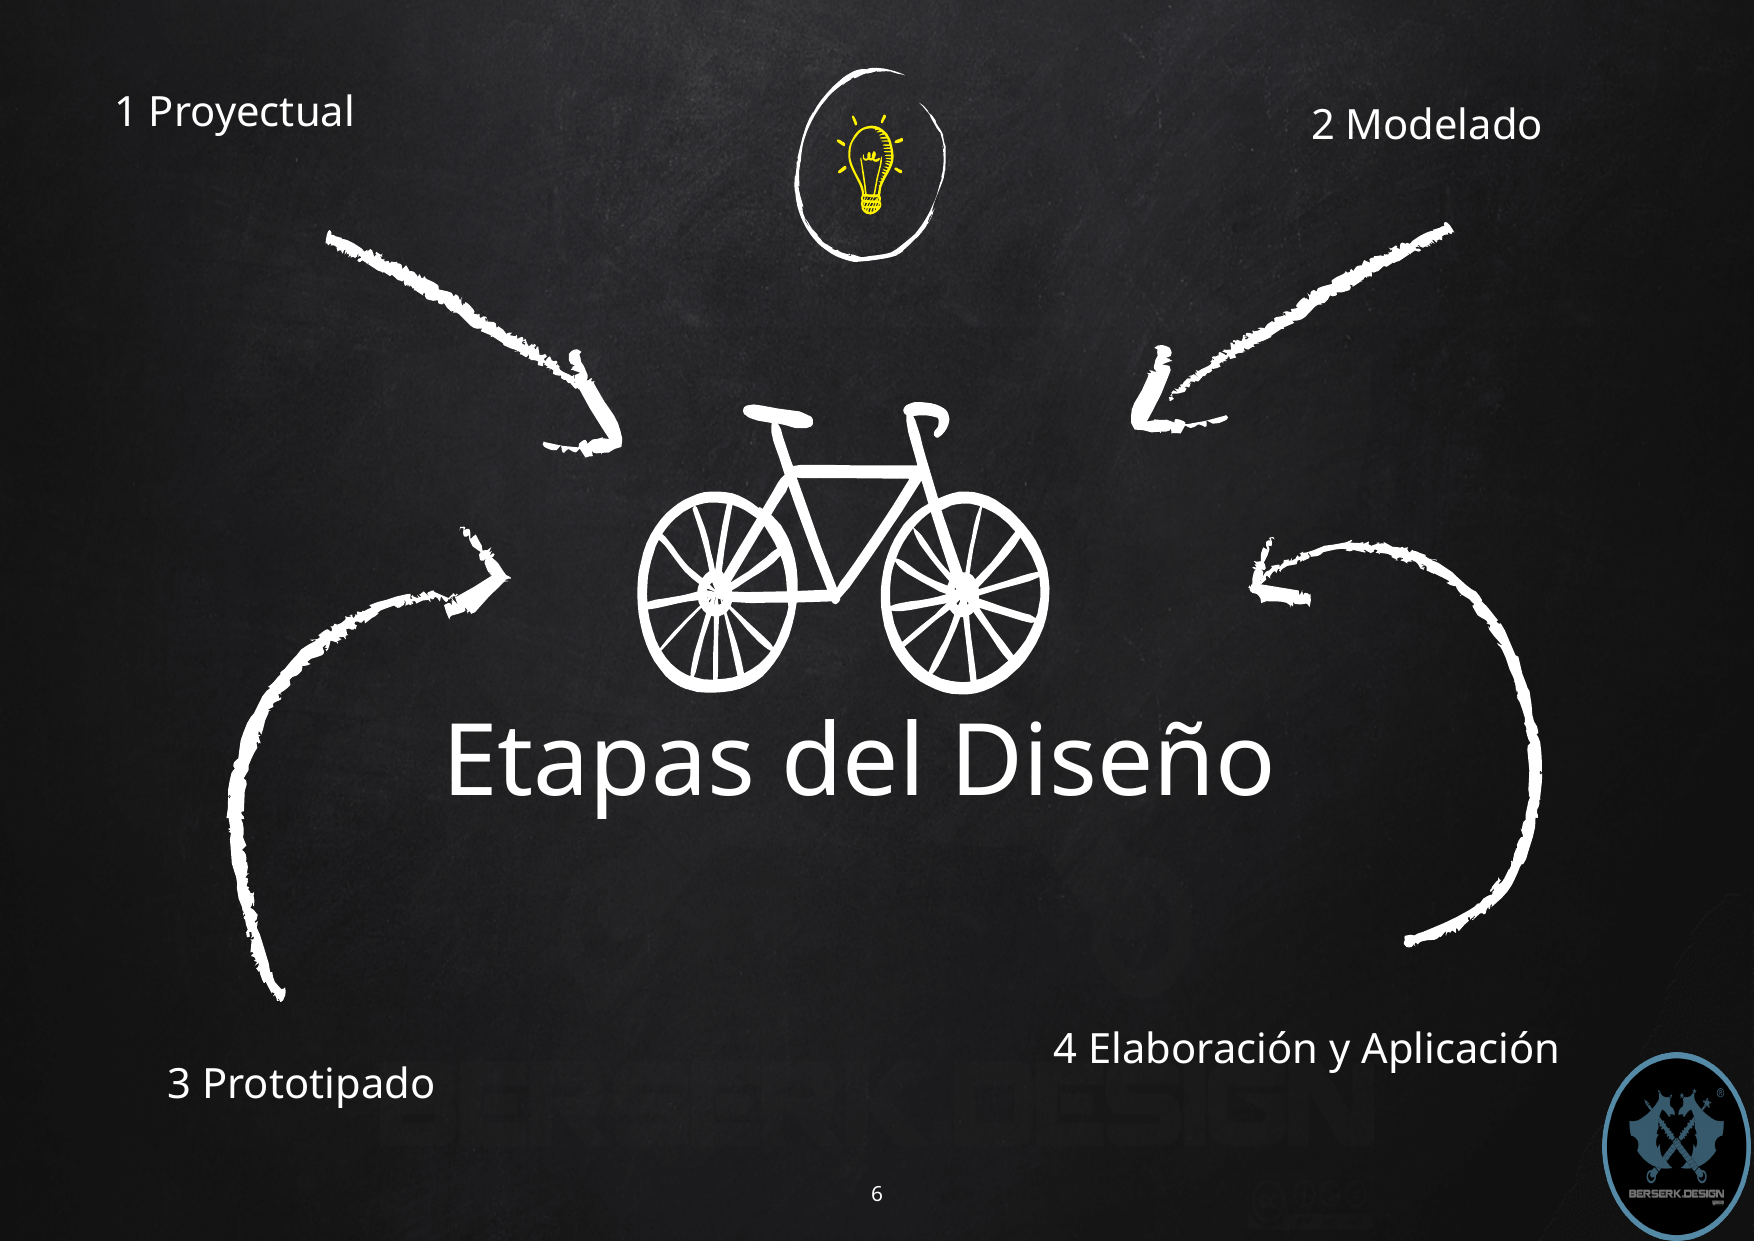

1 Proyectual
2 Modelado
# Etapas del Diseño
4 Elaboración y Aplicación
3 Prototipado